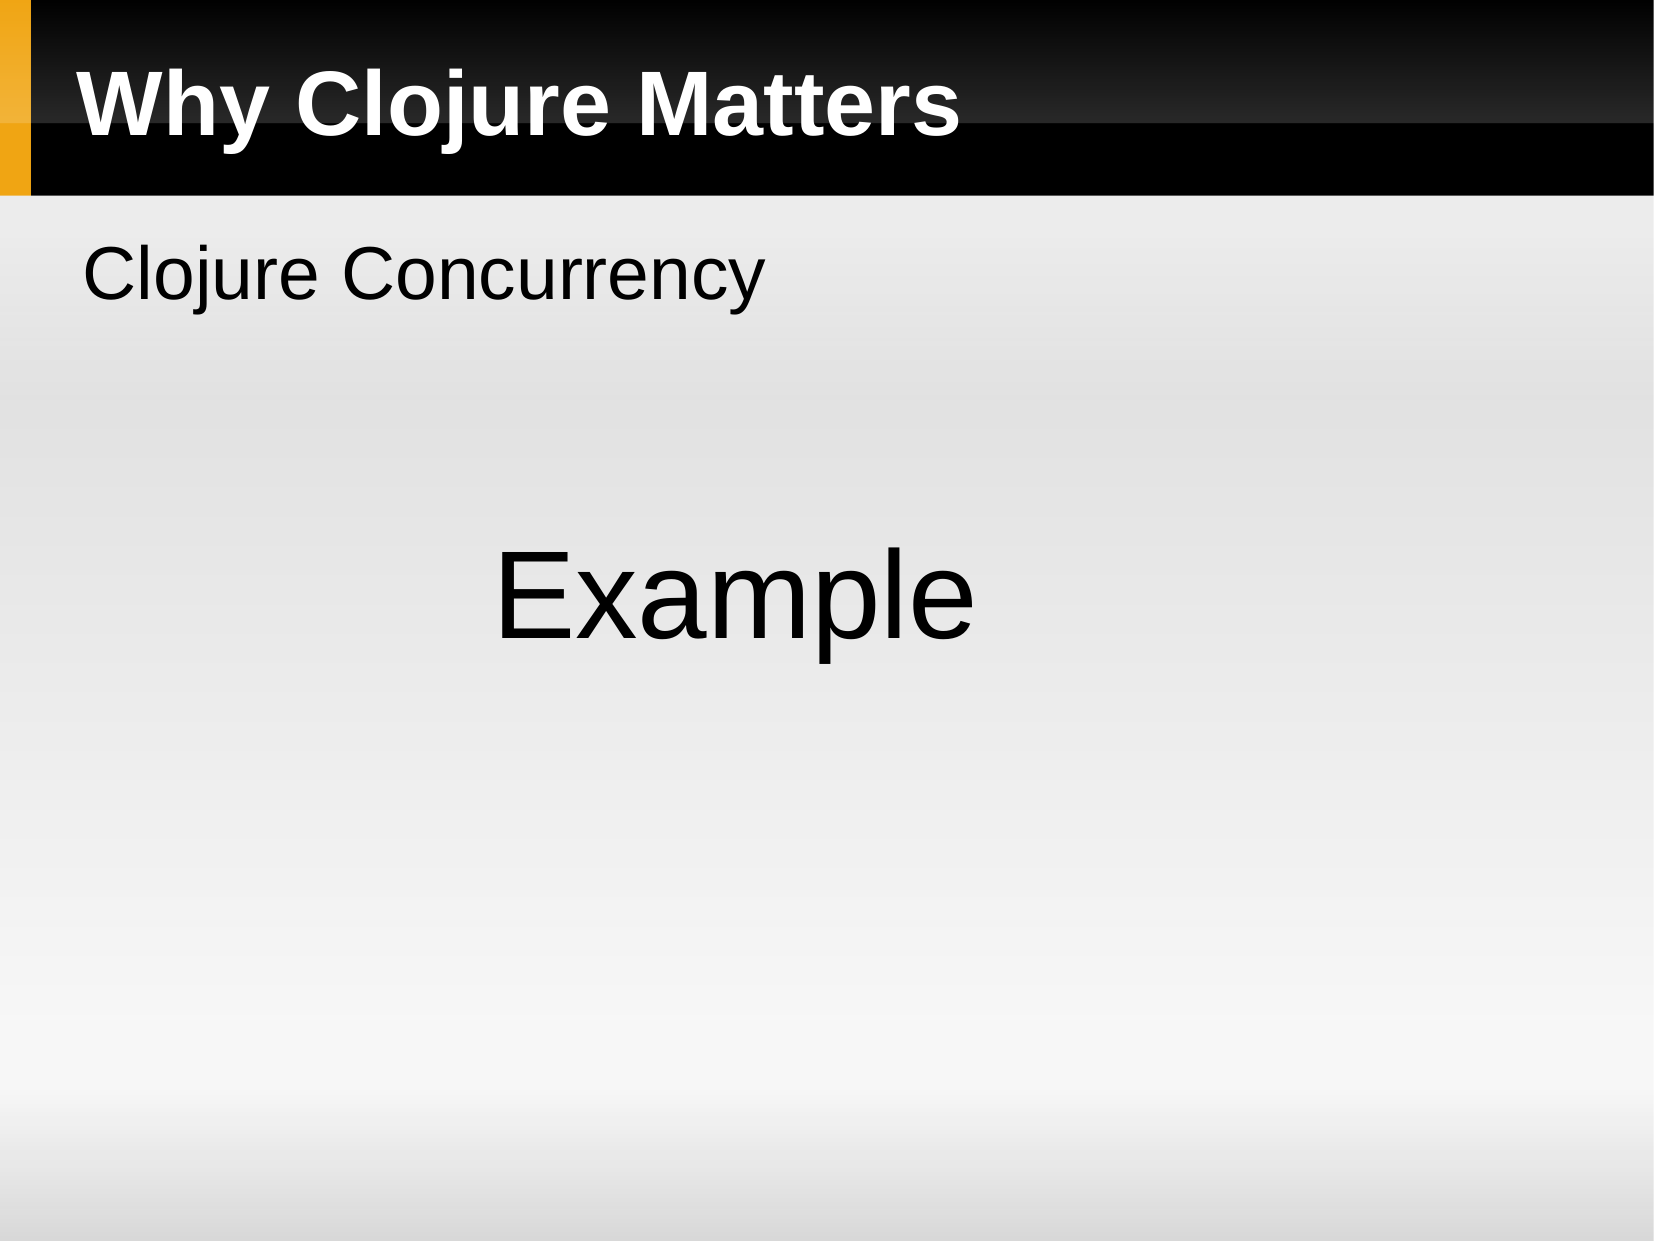

# Why Clojure Matters
Clojure Concurrency
Example